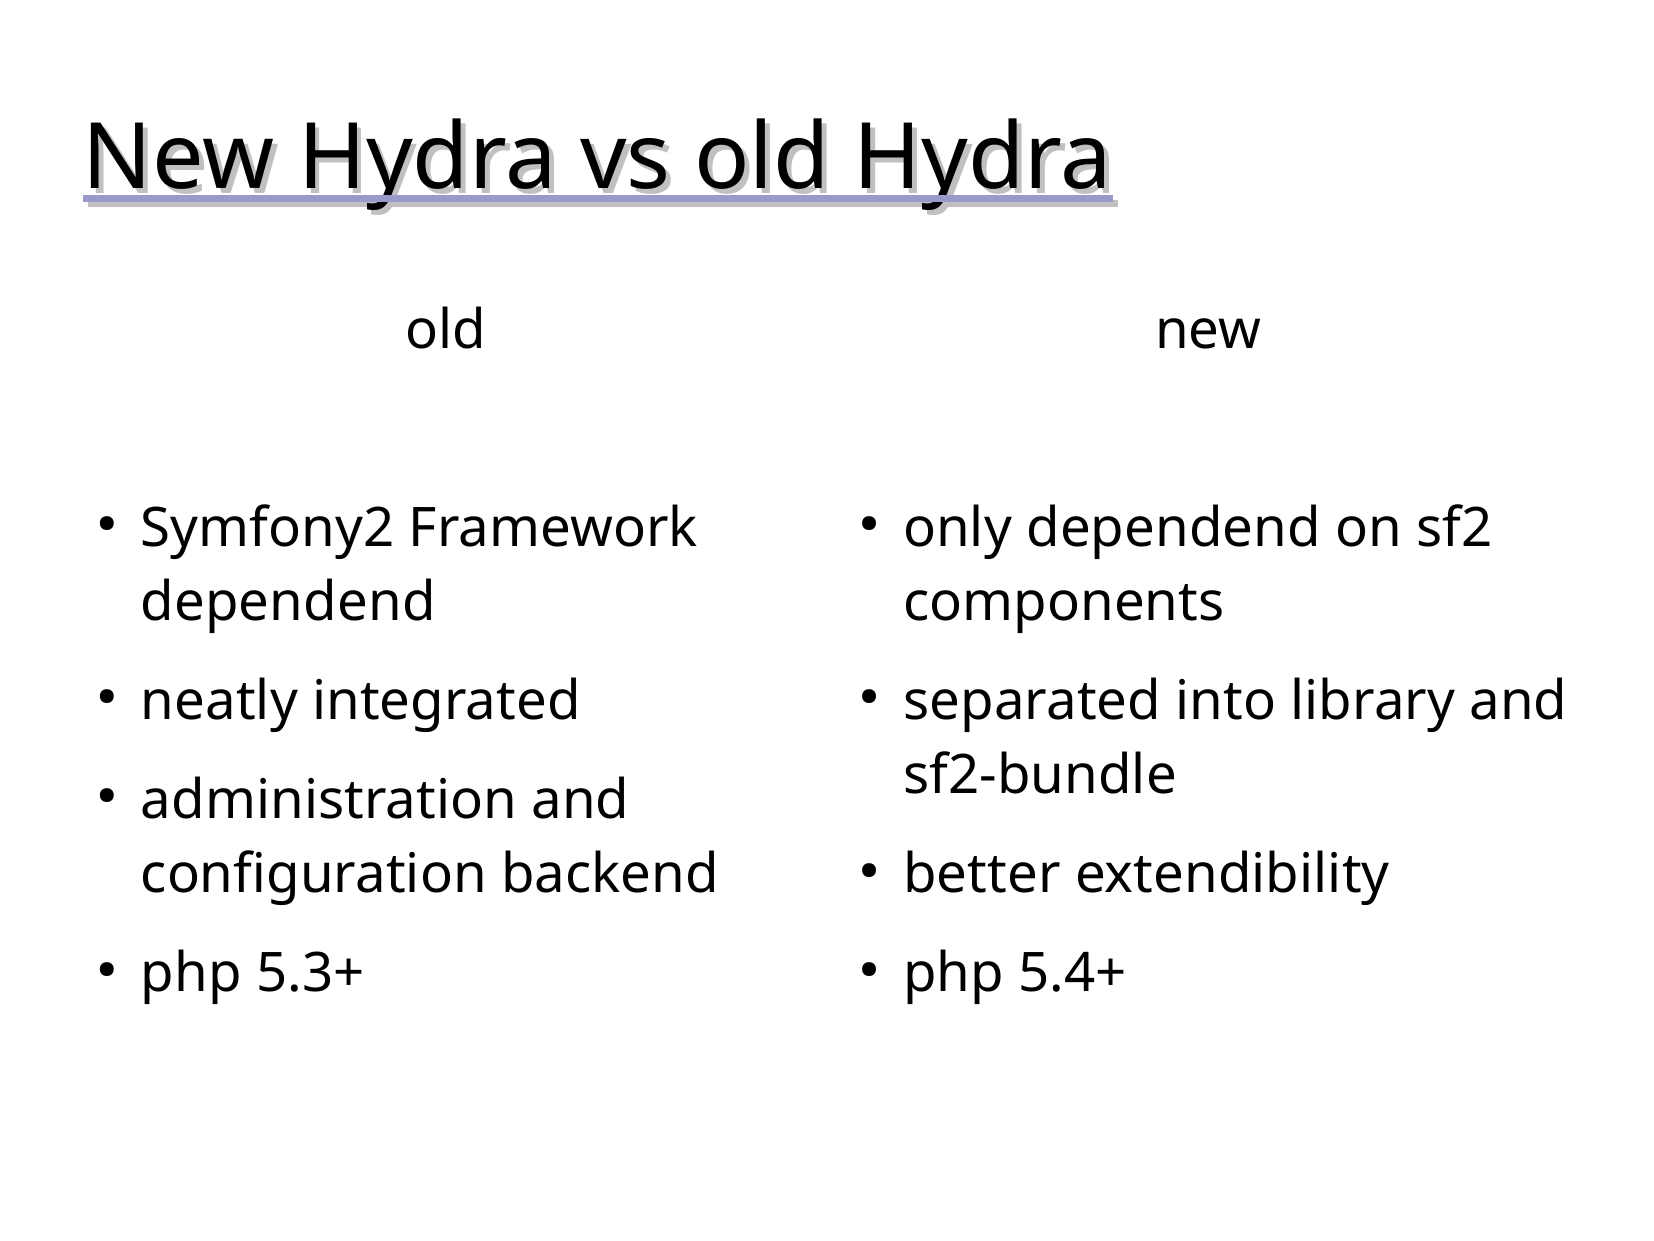

# New Hydra vs old Hydra
old
Symfony2 Framework dependend
neatly integrated
administration and configuration backend
php 5.3+
new
only dependend on sf2 components
separated into library and sf2-bundle
better extendibility
php 5.4+